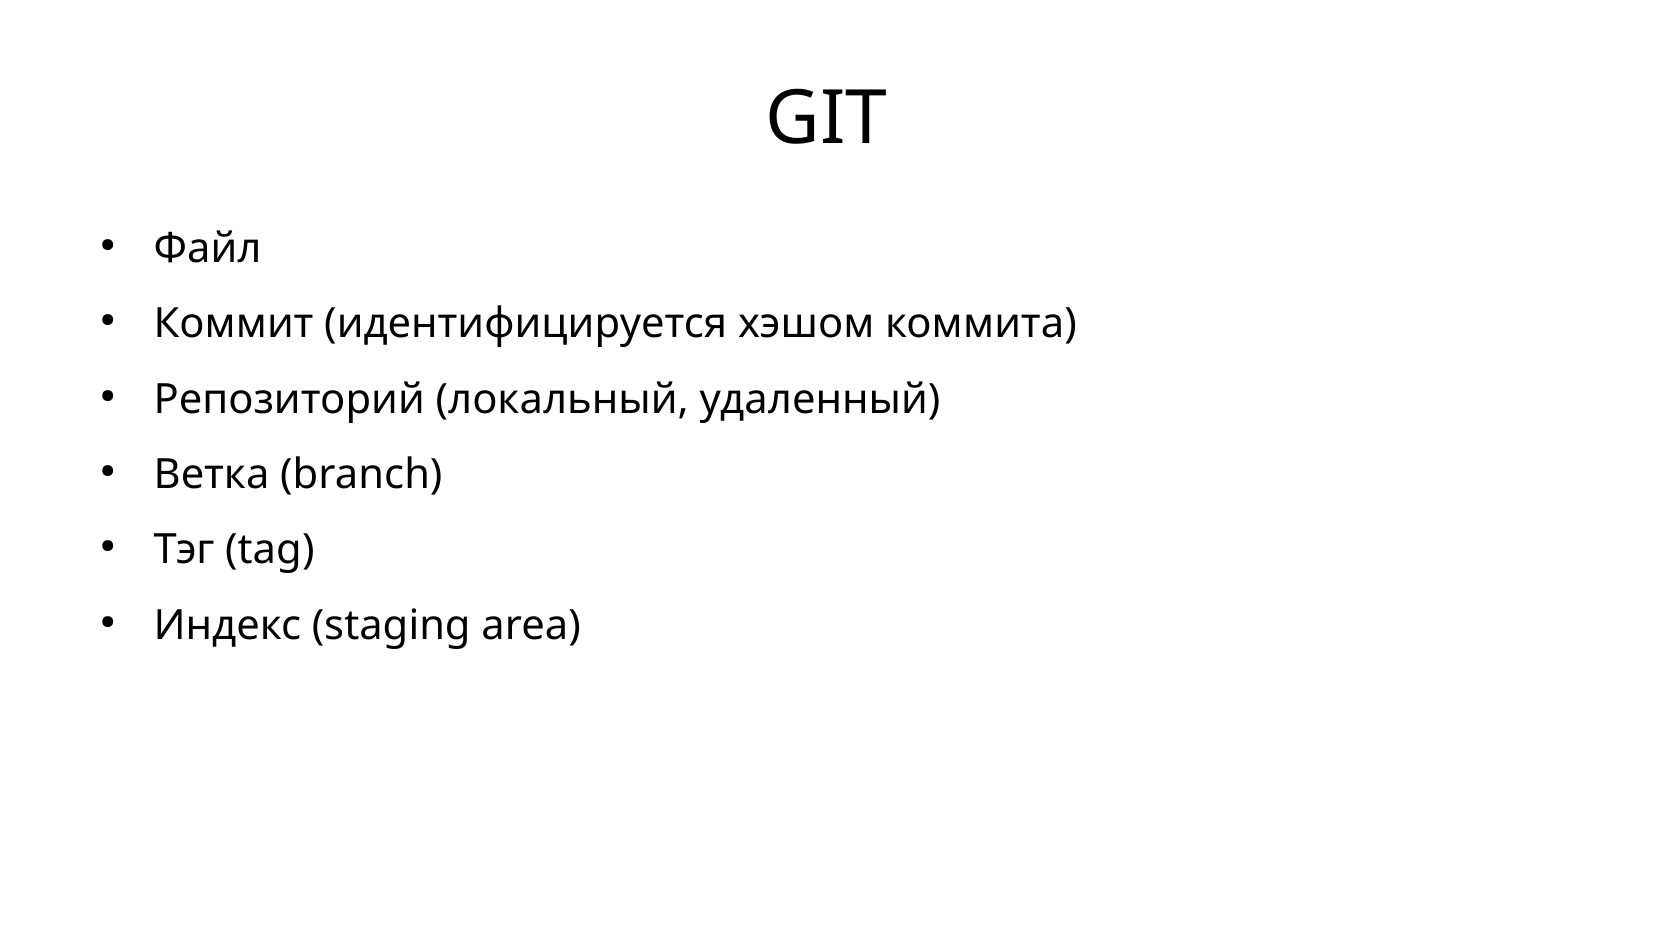

# GIT
Файл
Коммит (идентифицируется хэшом коммита)
Репозиторий (локальный, удаленный)
Ветка (branch)
Тэг (tag)
Индекс (staging area)